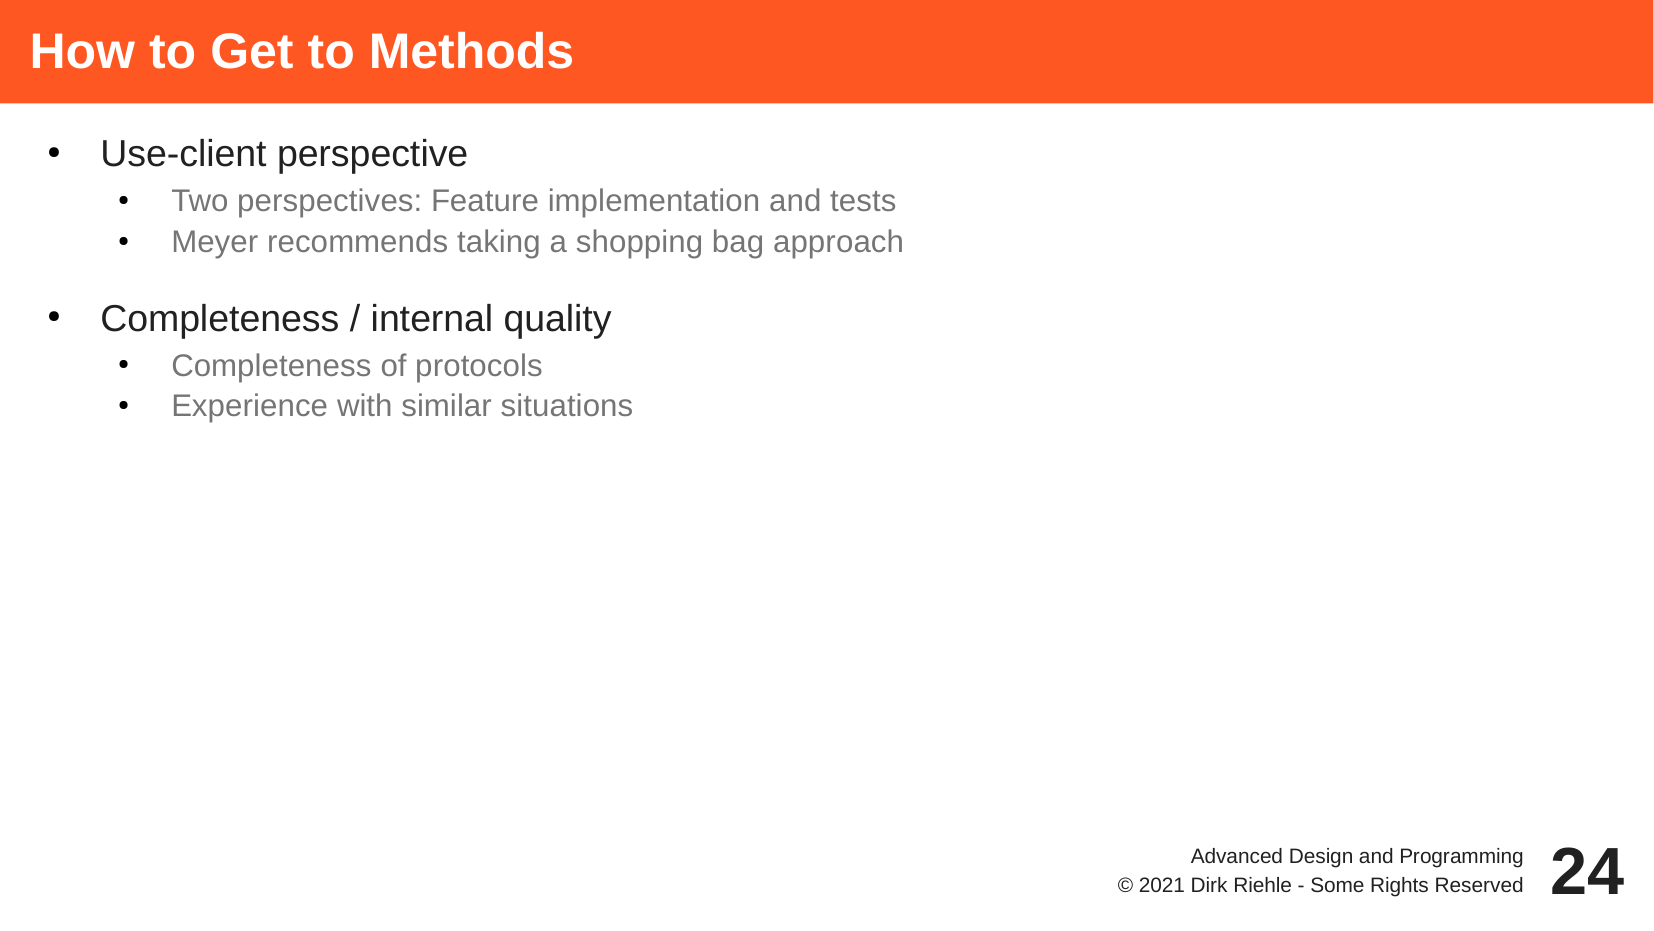

# How to Get to Methods
Use-client perspective
Two perspectives: Feature implementation and tests
Meyer recommends taking a shopping bag approach
Completeness / internal quality
Completeness of protocols
Experience with similar situations
Advanced Design and Programming
24
© 2021 Dirk Riehle - Some Rights Reserved